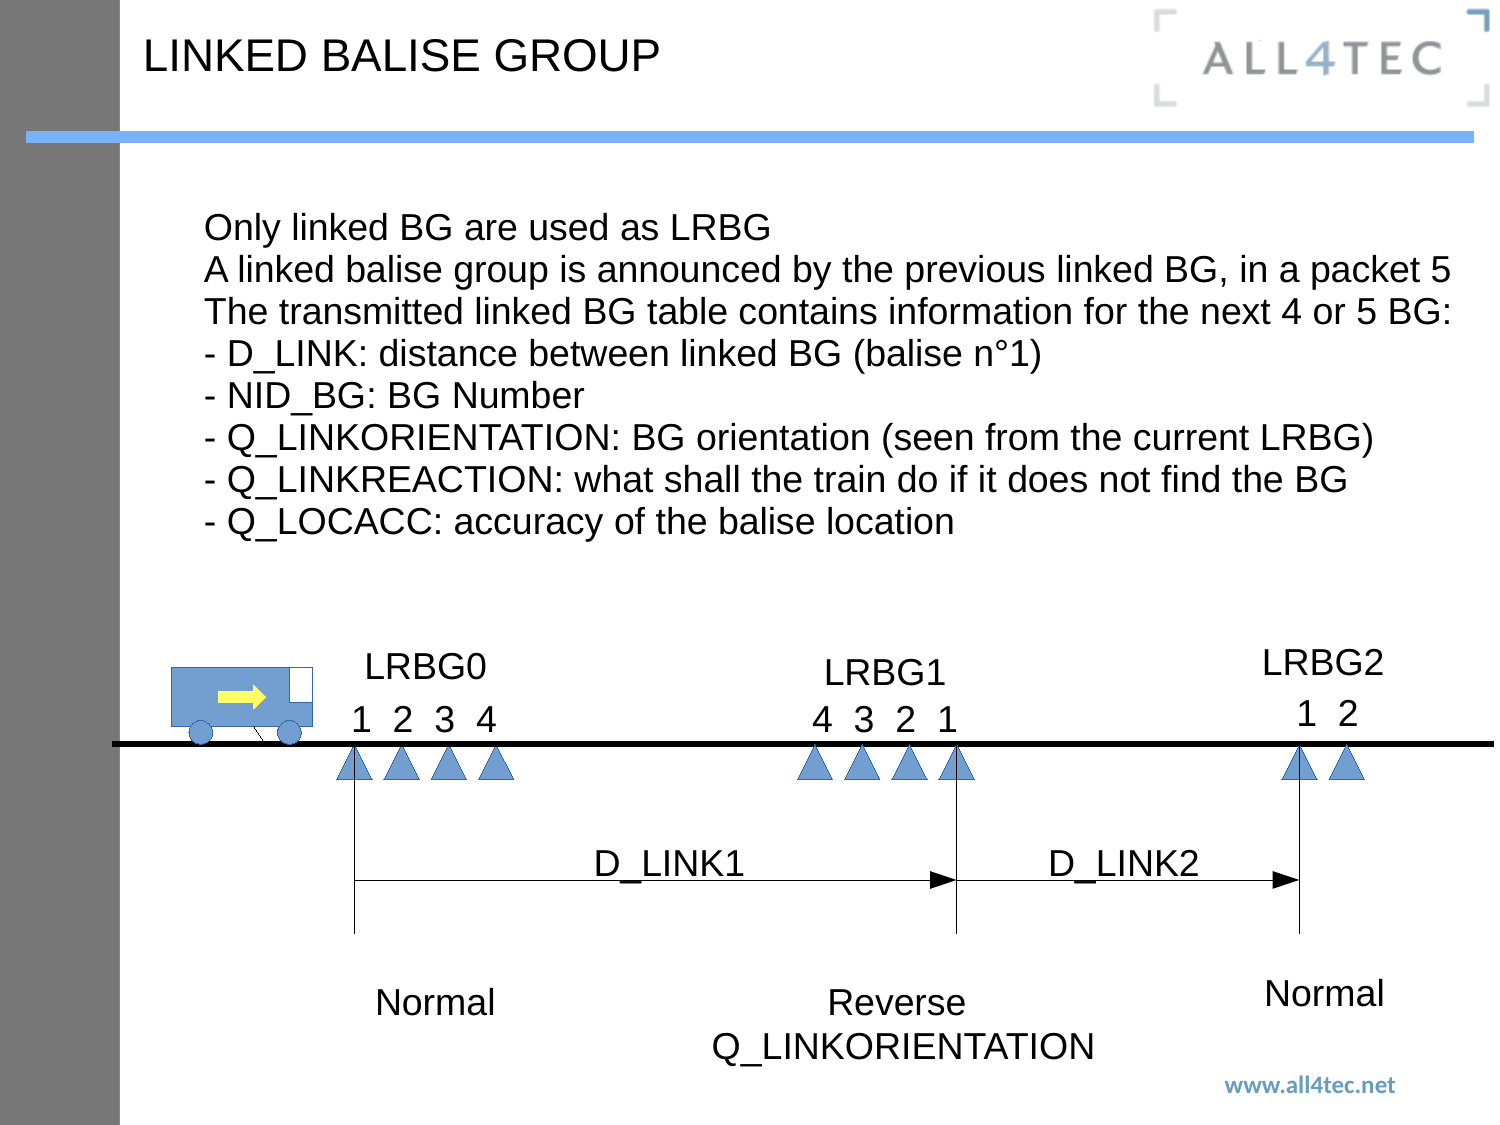

# LINKED BALISE GROUP
Only linked BG are used as LRBG
A linked balise group is announced by the previous linked BG, in a packet 5
The transmitted linked BG table contains information for the next 4 or 5 BG:
- D_LINK: distance between linked BG (balise n°1)
- NID_BG: BG Number
- Q_LINKORIENTATION: BG orientation (seen from the current LRBG)
- Q_LINKREACTION: what shall the train do if it does not find the BG
- Q_LOCACC: accuracy of the balise location
LRBG2
LRBG0
LRBG1
1 2
1 2 3 4
4 3 2 1
D_LINK1
D_LINK2
Normal
Normal
Reverse
Q_LINKORIENTATION